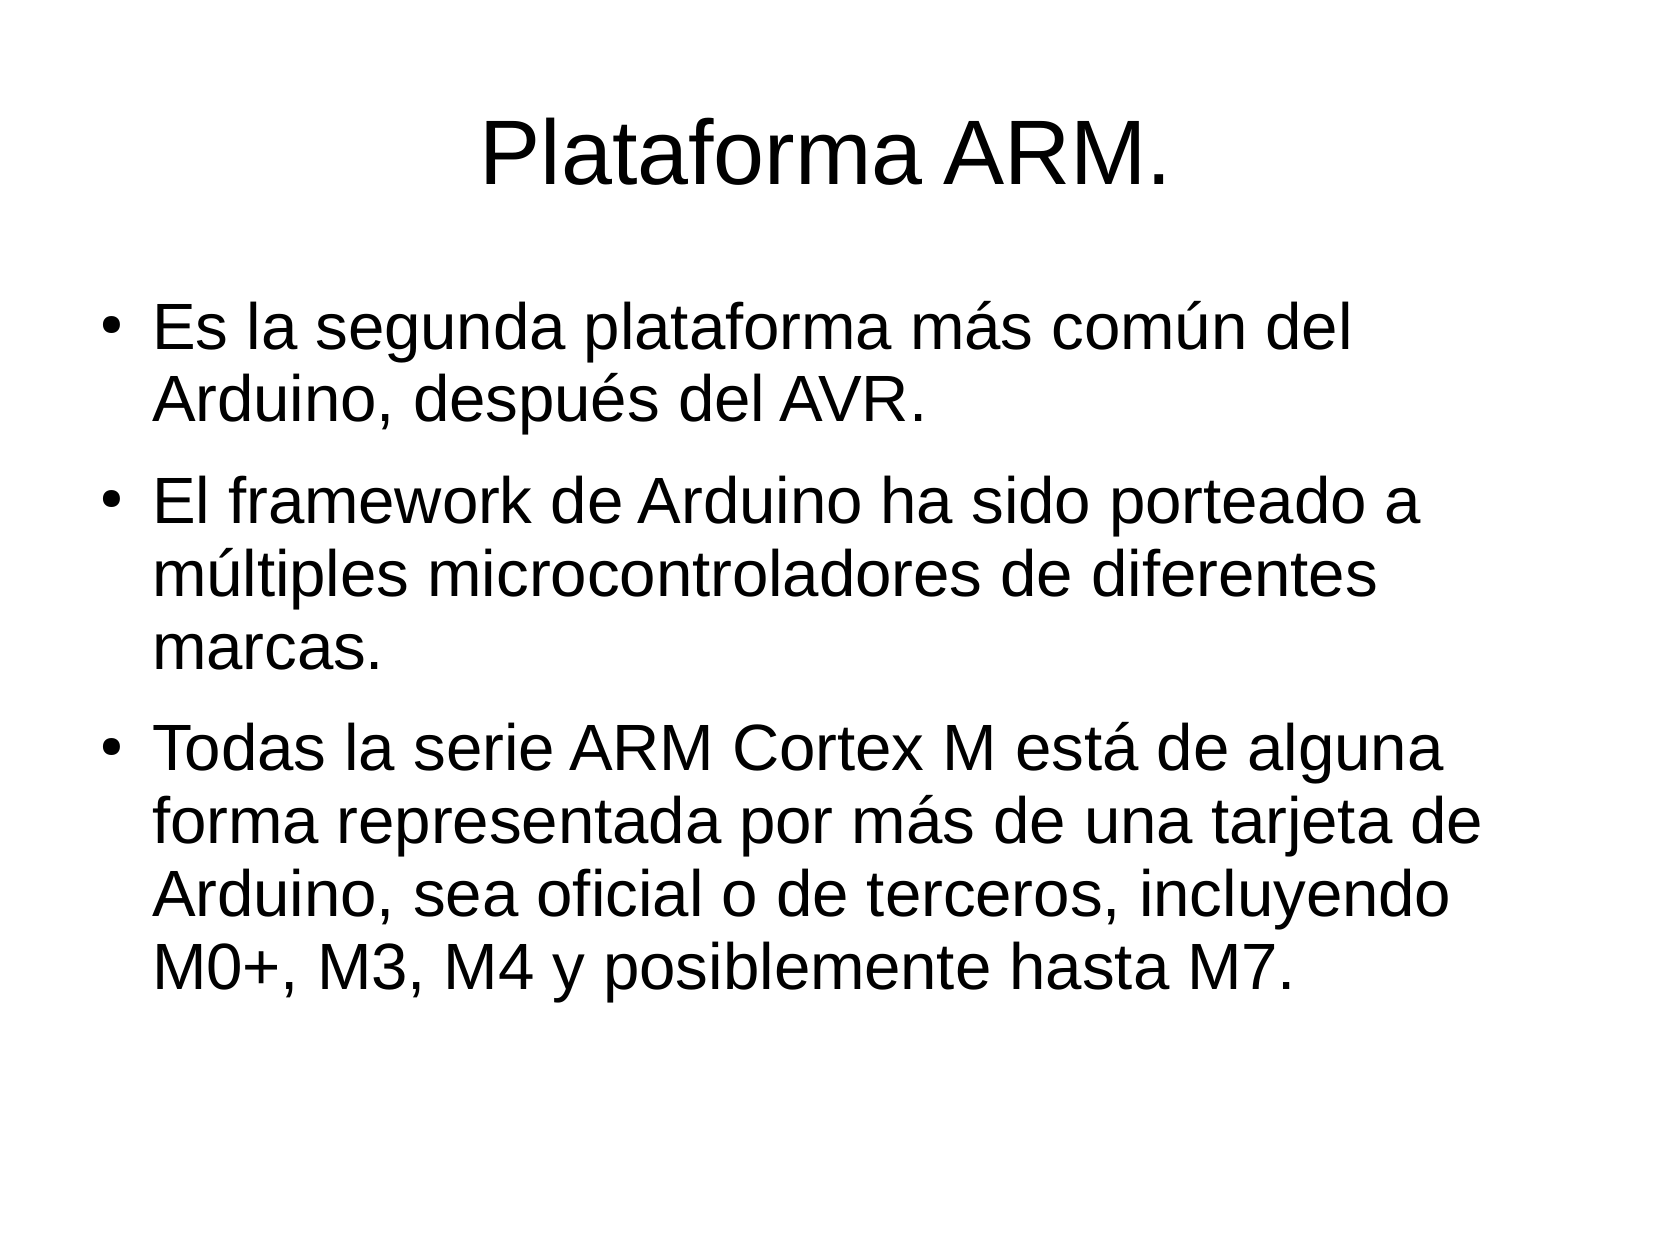

# Plataforma ARM.
Es la segunda plataforma más común del Arduino, después del AVR.
El framework de Arduino ha sido porteado a múltiples microcontroladores de diferentes marcas.
Todas la serie ARM Cortex M está de alguna forma representada por más de una tarjeta de Arduino, sea oficial o de terceros, incluyendo M0+, M3, M4 y posiblemente hasta M7.